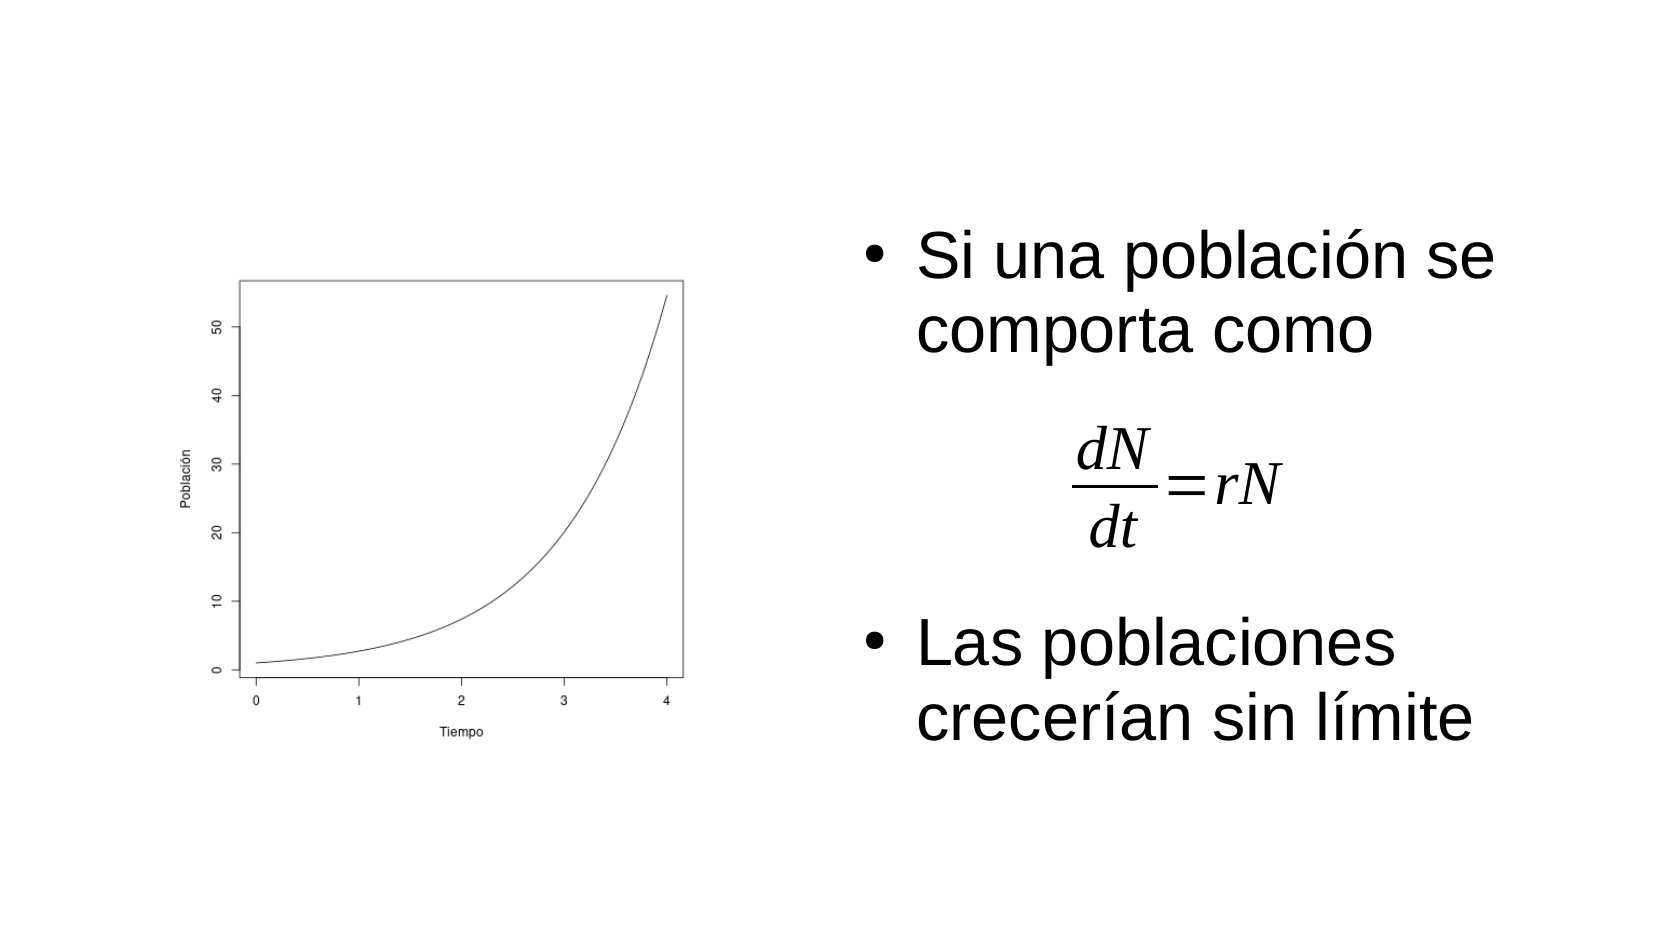

# Si una población se comporta como
Las poblaciones crecerían sin límite